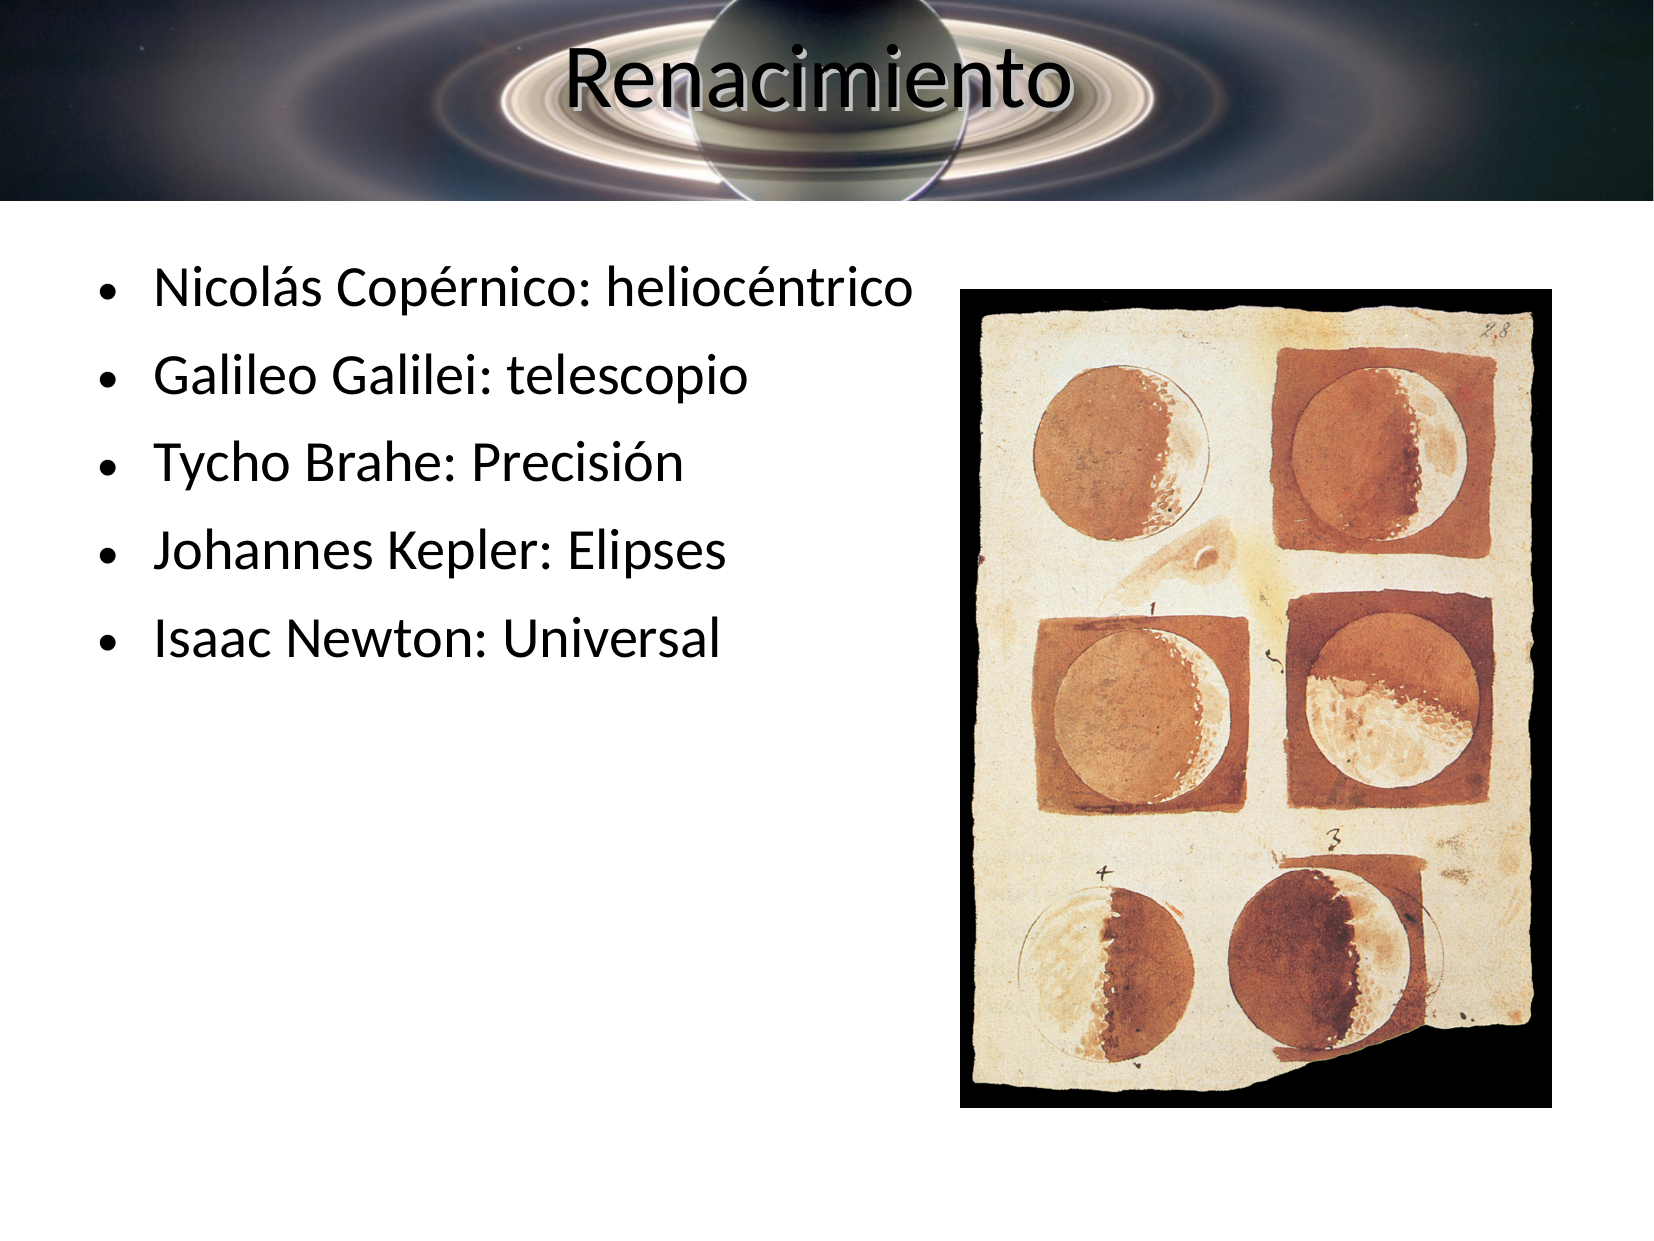

# Renacimiento
Nicolás Copérnico: heliocéntrico
Galileo Galilei: telescopio
Tycho Brahe: Precisión
Johannes Kepler: Elipses
Isaac Newton: Universal